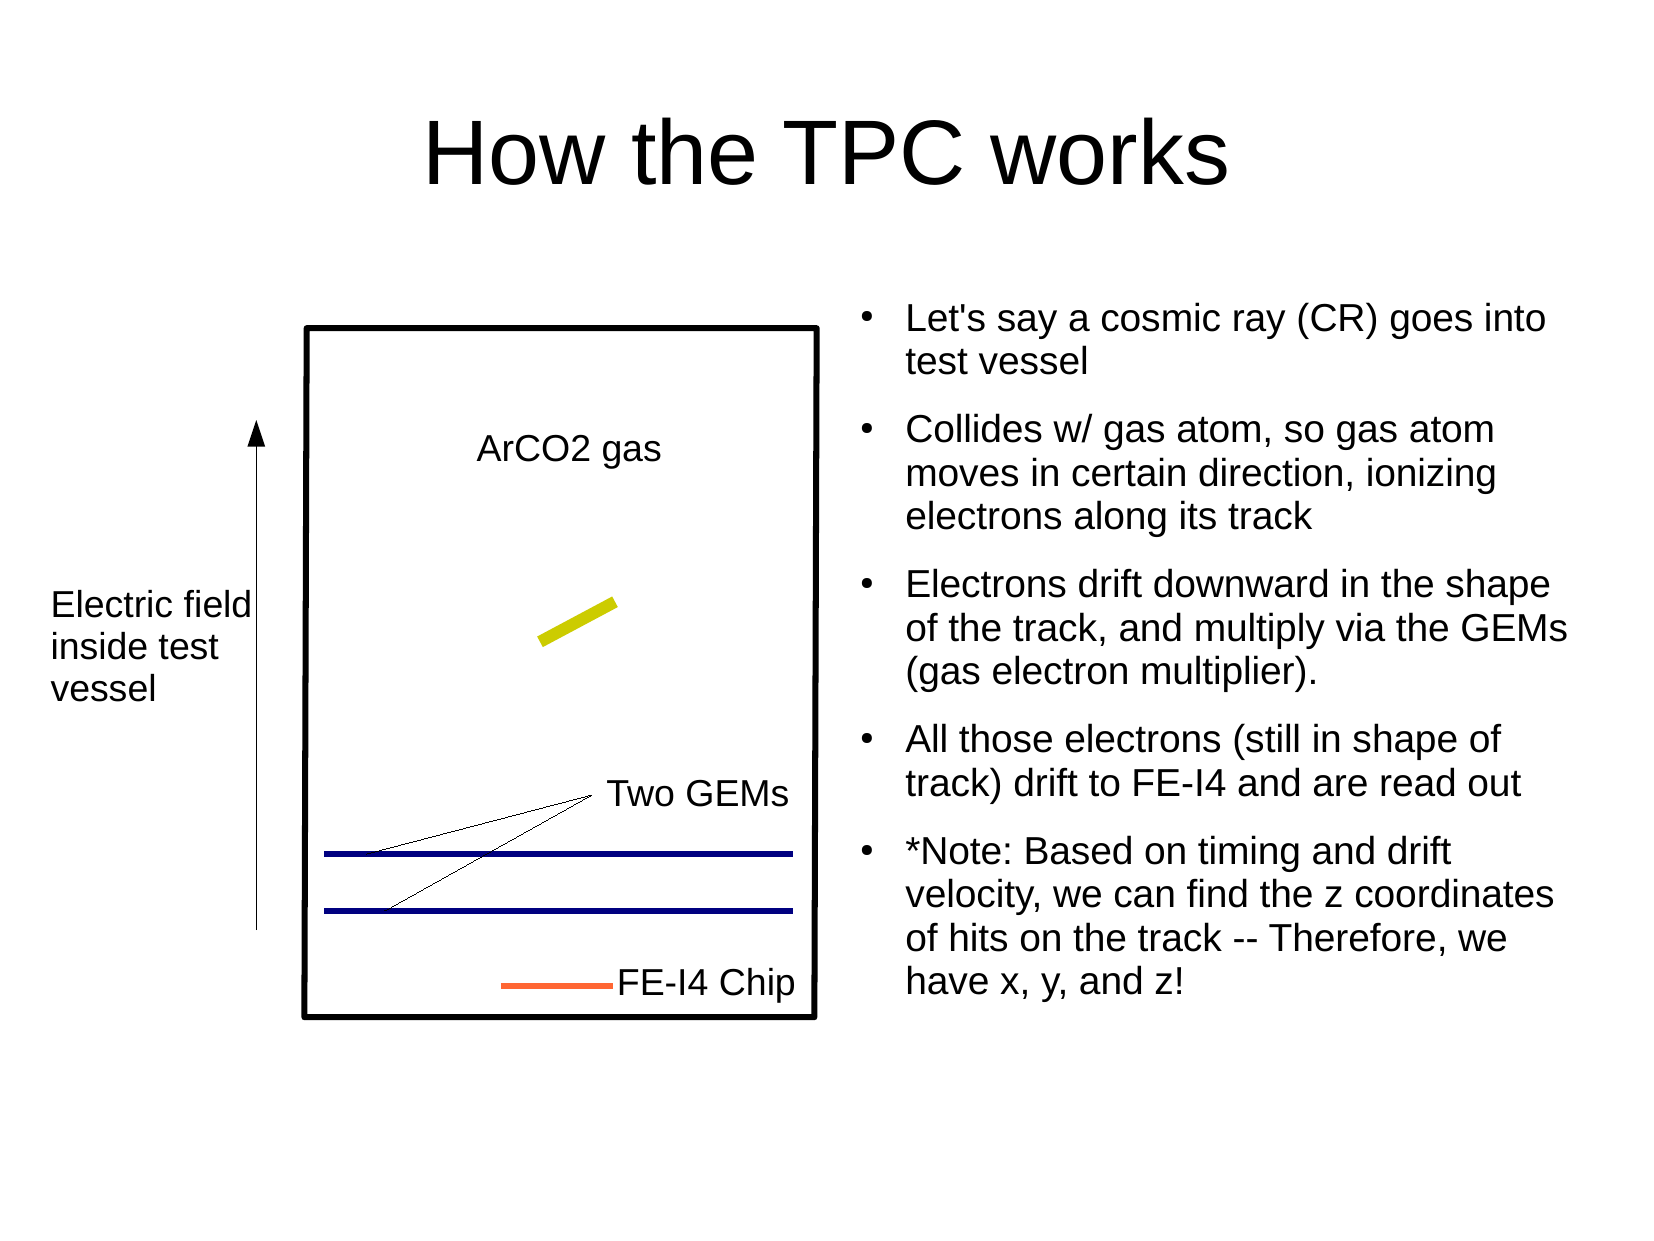

# How the TPC works
Let's say a cosmic ray (CR) goes into test vessel
Collides w/ gas atom, so gas atom moves in certain direction, ionizing electrons along its track
Electrons drift downward in the shape of the track, and multiply via the GEMs (gas electron multiplier).
All those electrons (still in shape of track) drift to FE-I4 and are read out
*Note: Based on timing and drift velocity, we can find the z coordinates of hits on the track -- Therefore, we have x, y, and z!
ArCO2 gas
Electric field
inside test
vessel
Two GEMs
FE-I4 Chip